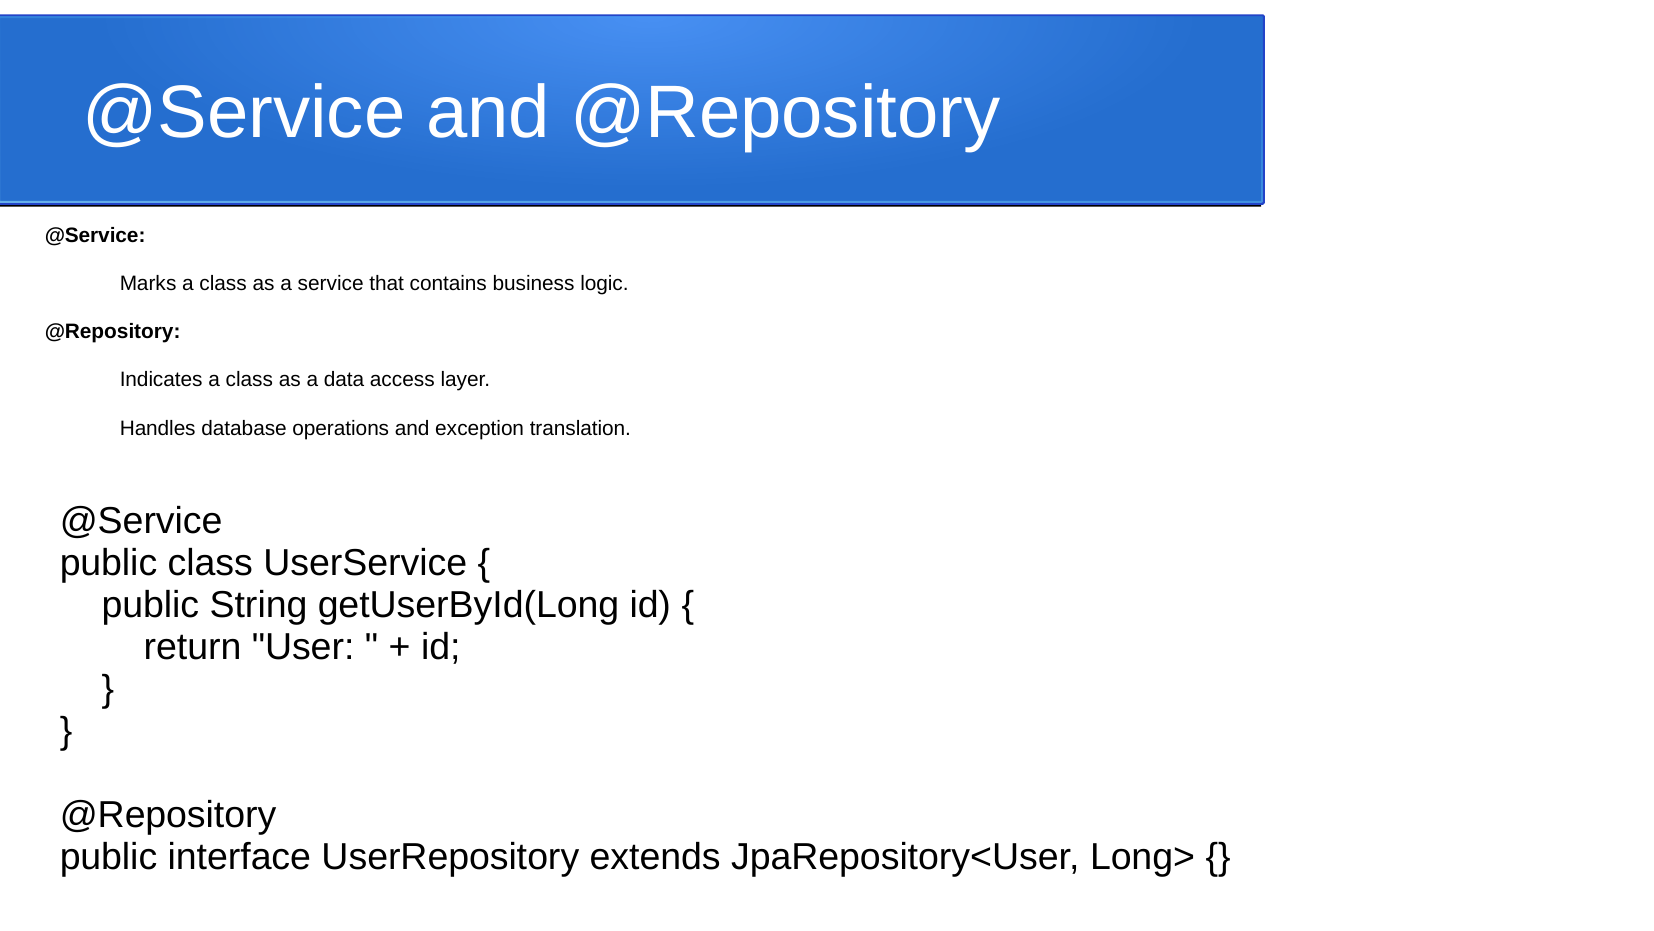

# @Service and @Repository
@Service:
	Marks a class as a service that contains business logic.
@Repository:
	Indicates a class as a data access layer.
	Handles database operations and exception translation.
@Service
public class UserService {
 public String getUserById(Long id) {
 return "User: " + id;
 }
}
@Repository
public interface UserRepository extends JpaRepository<User, Long> {}